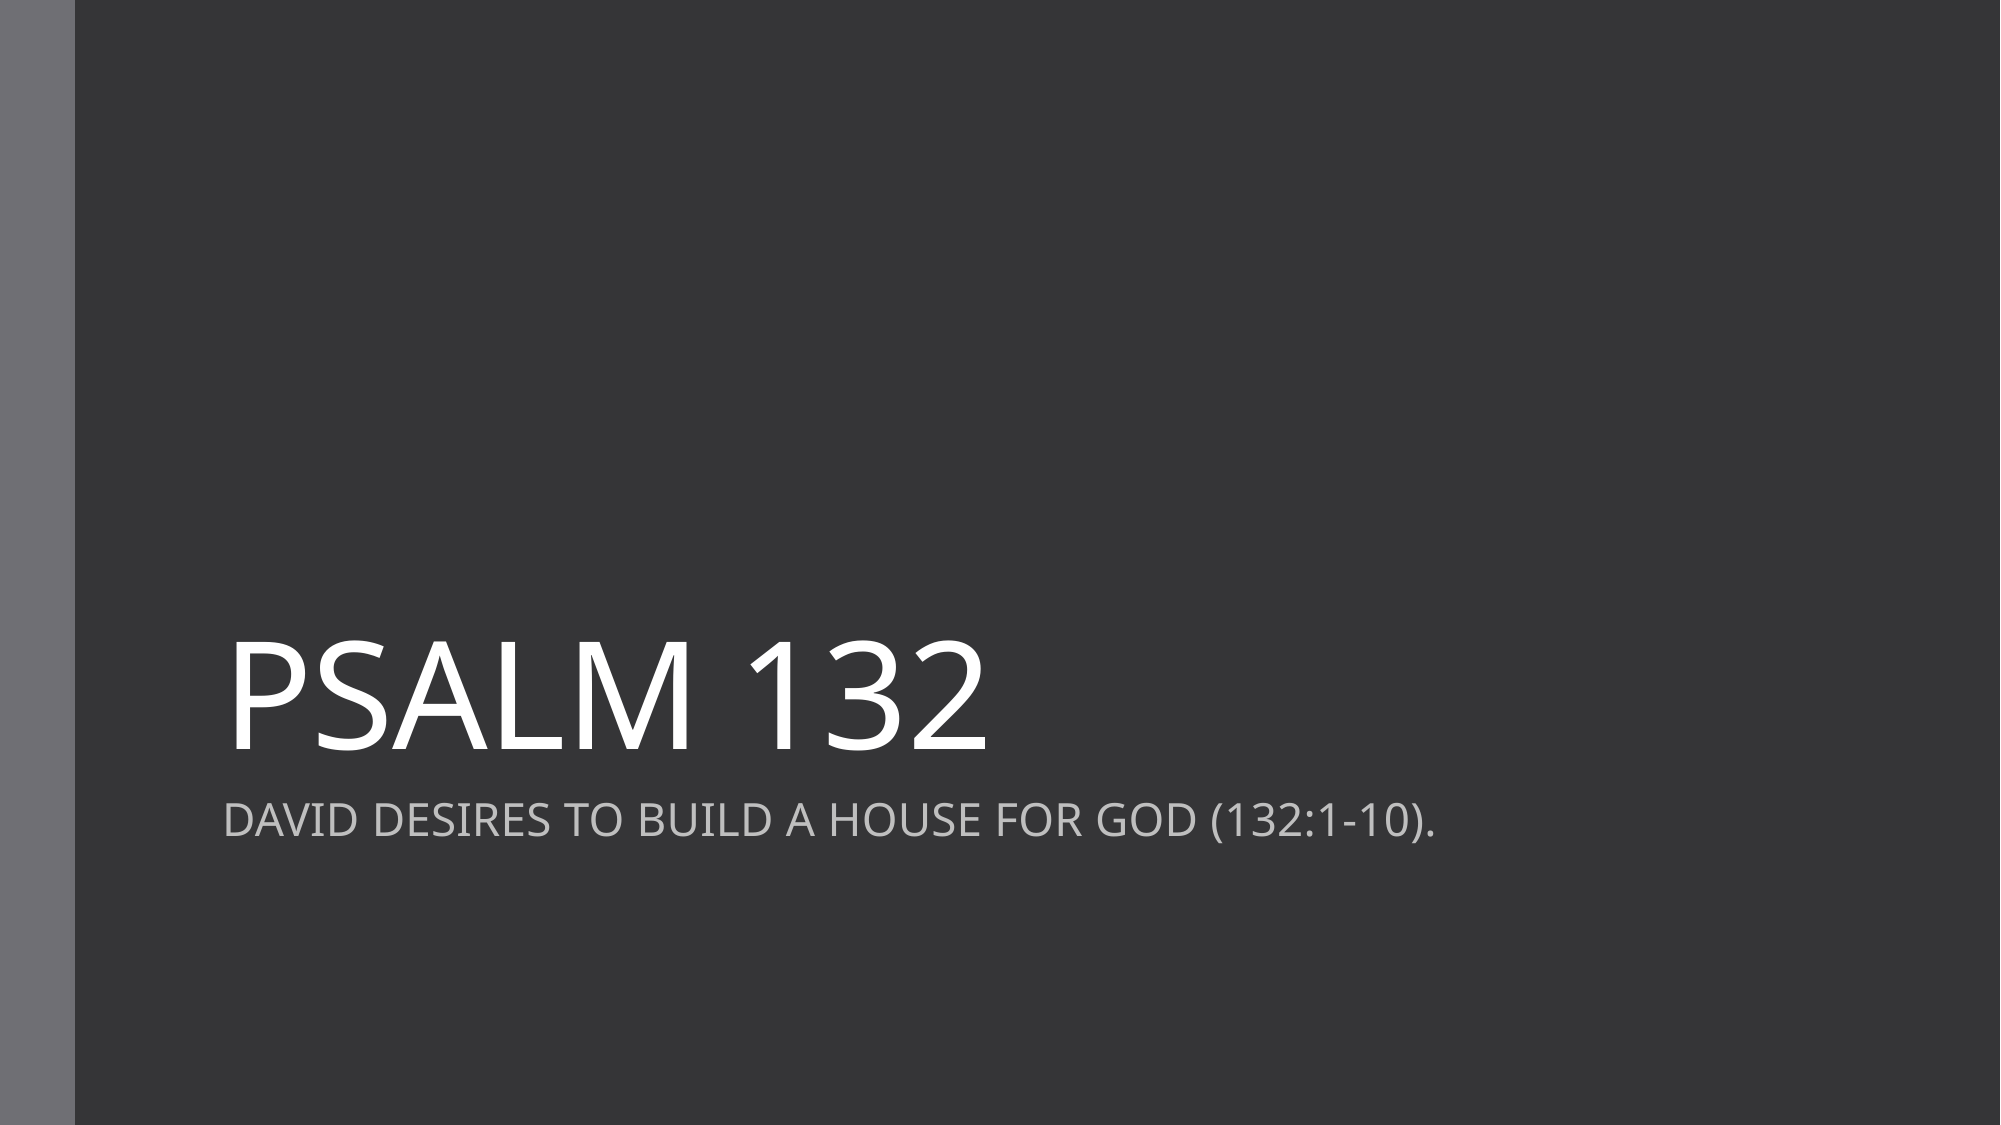

# PSALM 132
DAVID DESIRES TO BUILD A HOUSE FOR GOD (132:1-10).